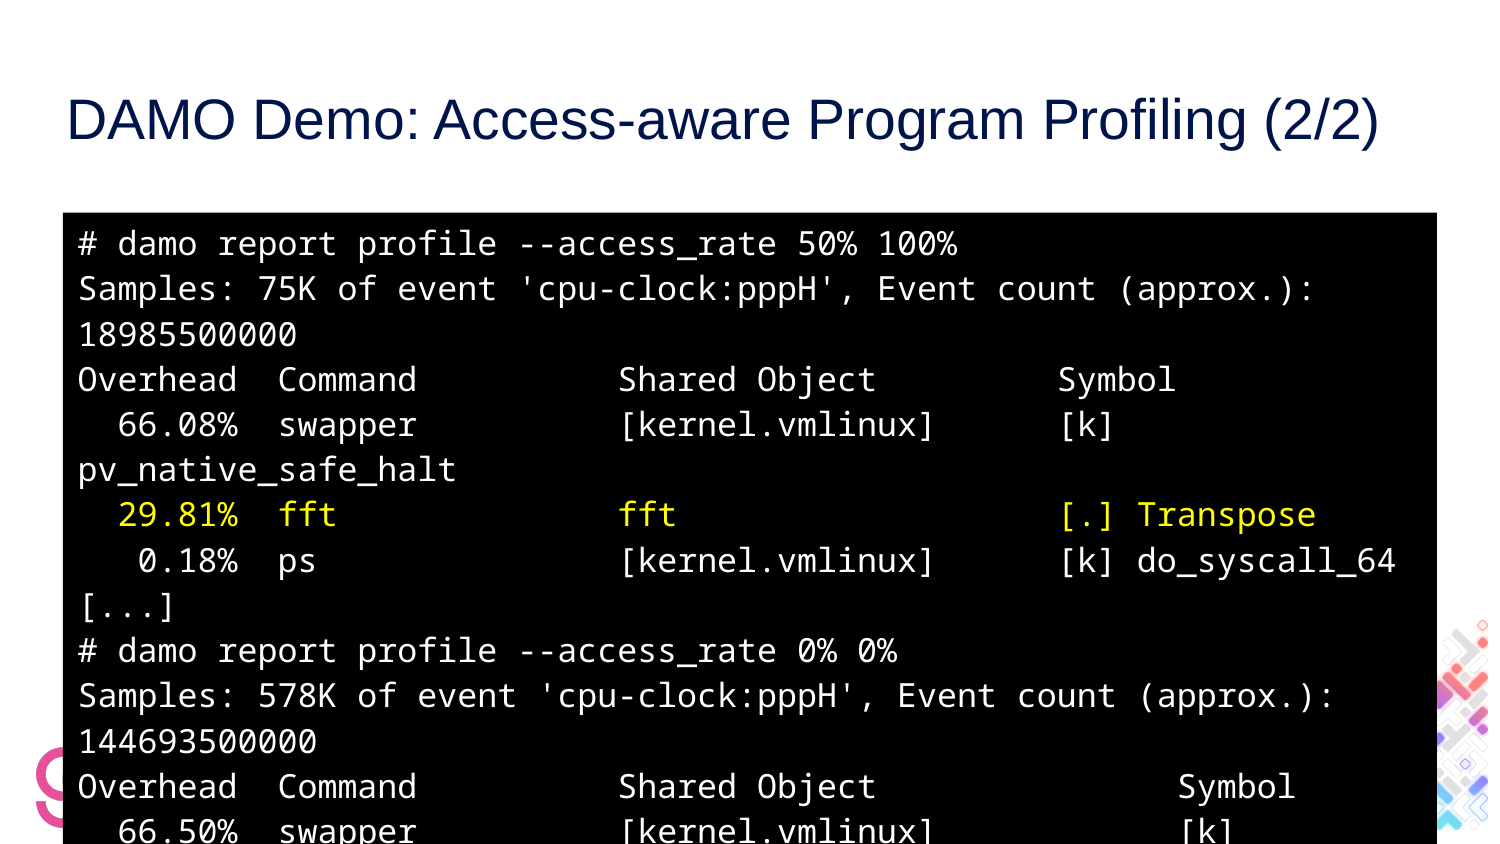

# DAMO Demo: Access-aware Program Profiling (2/2)
# damo report profile --access_rate 50% 100%
Samples: 75K of event 'cpu-clock:pppH', Event count (approx.): 18985500000
Overhead Command Shared Object Symbol
 66.08% swapper [kernel.vmlinux] [k] pv_native_safe_halt
 29.81% fft fft [.] Transpose
 0.18% ps [kernel.vmlinux] [k] do_syscall_64
[...]
# damo report profile --access_rate 0% 0%
Samples: 578K of event 'cpu-clock:pppH', Event count (approx.): 144693500000
Overhead Command Shared Object Symbol
 66.50% swapper [kernel.vmlinux] [k] pv_native_safe_halt
 12.81% fft fft [.] FFT1DOnce.constprop.1
 12.66% fft fft [.] Transpose
 0.95% fft [kernel.vmlinux] [k] clear_page_orig